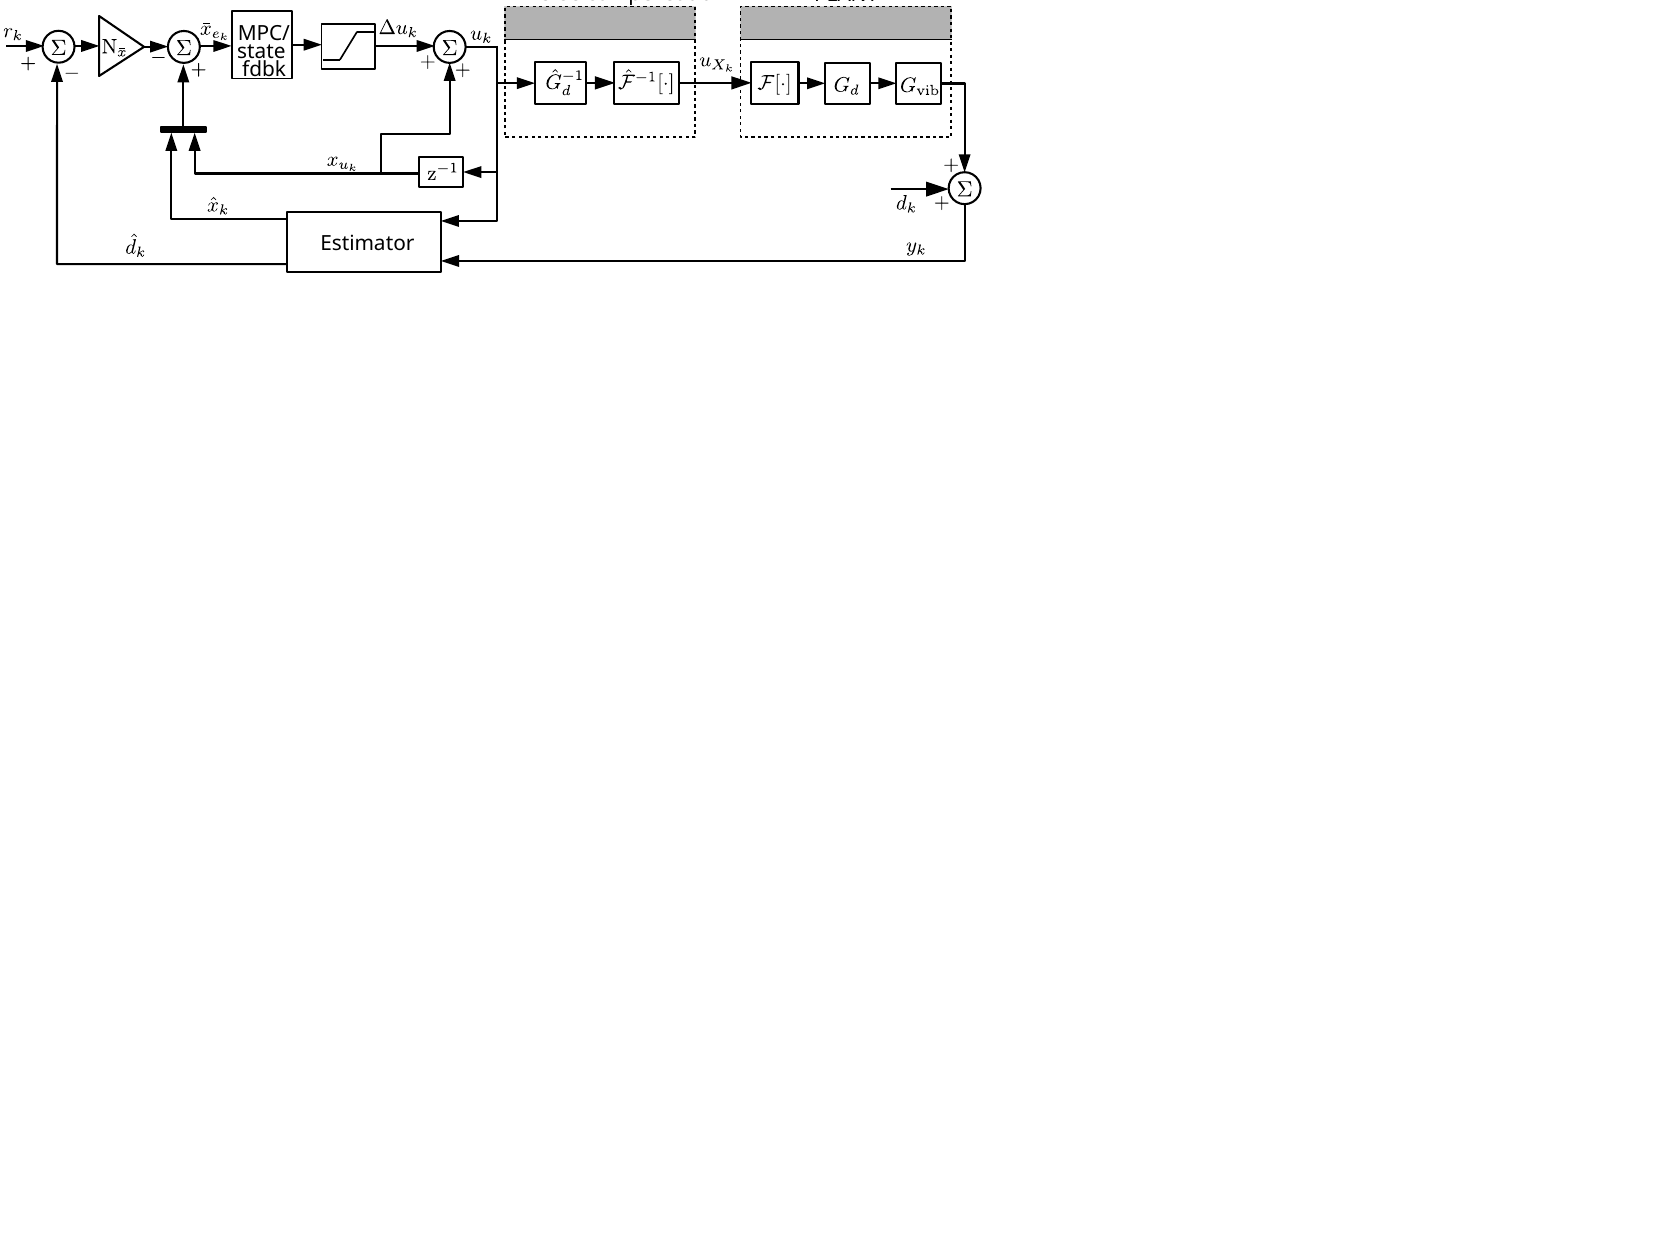

Inverse compensation
PLANT
MPC/
state
fdbk
Estimator